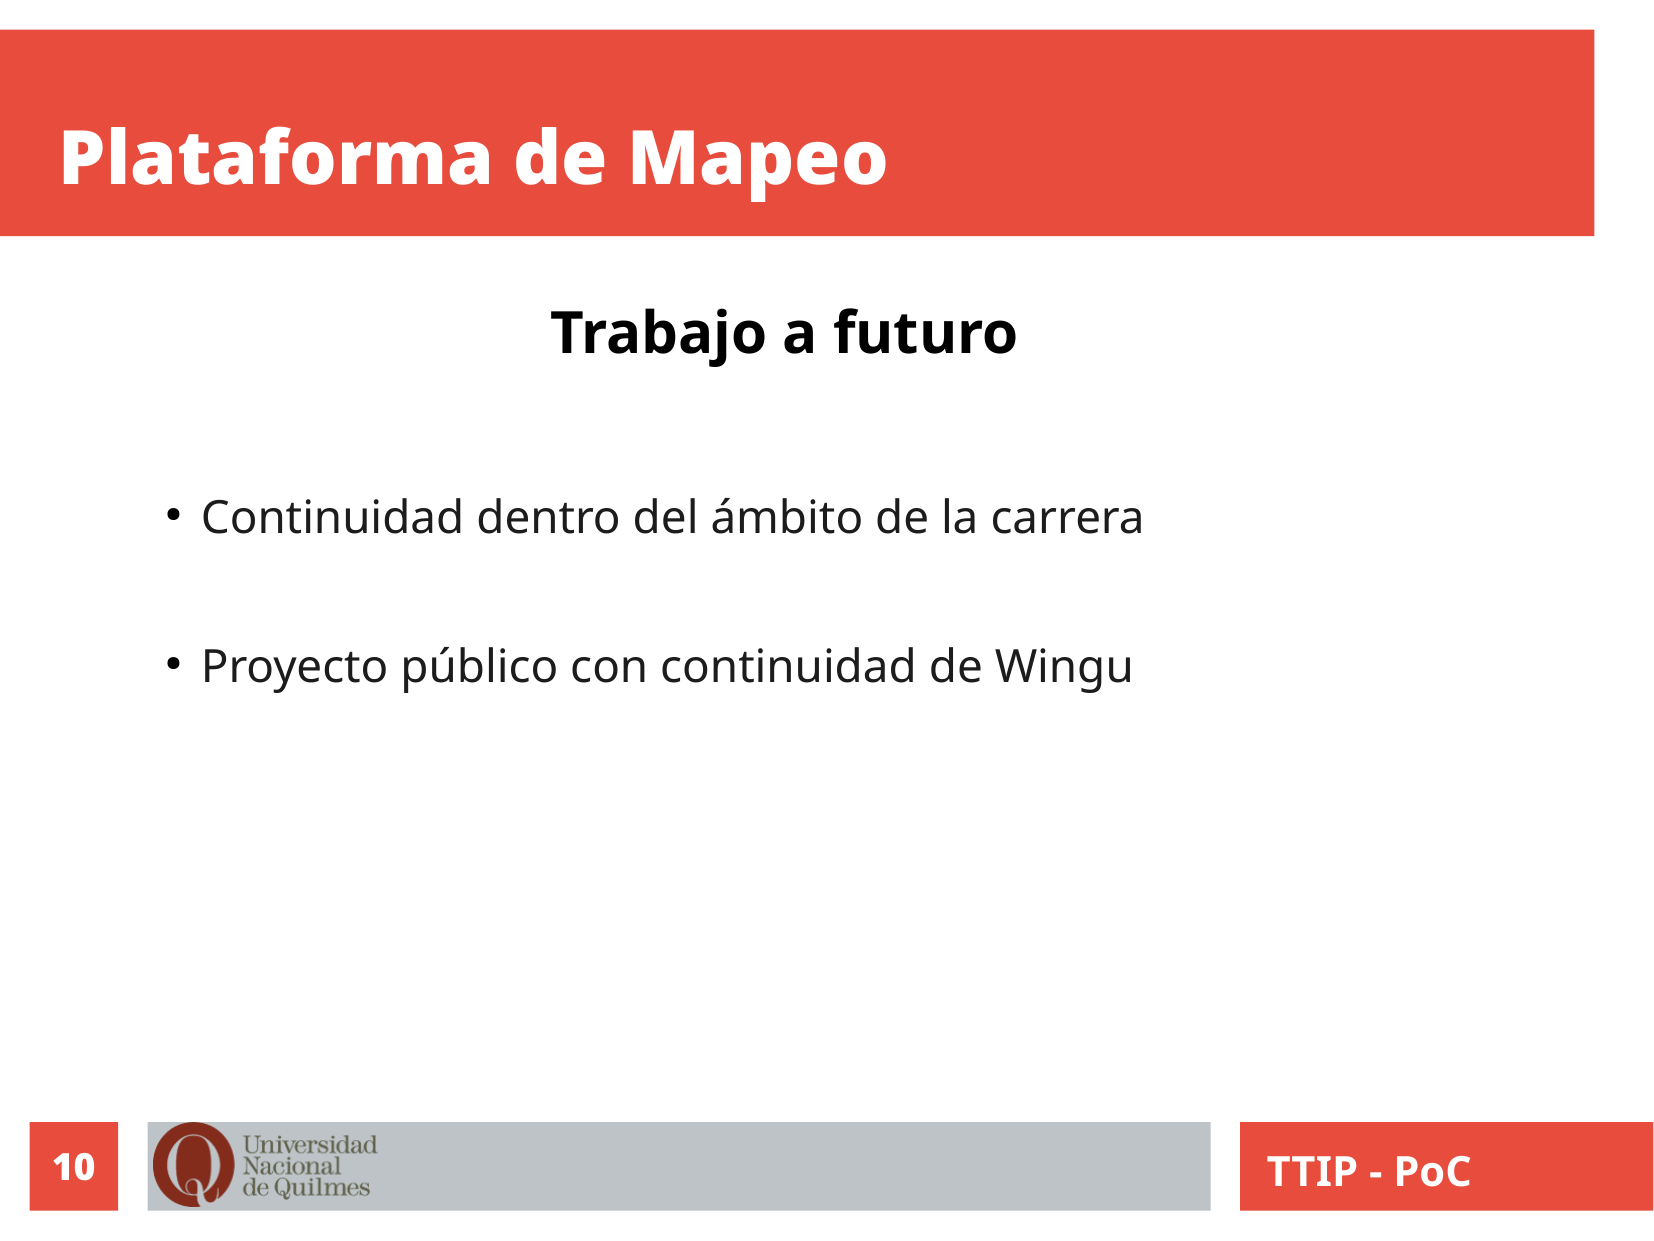

# Plataforma de Mapeo
Trabajo a futuro
Continuidad dentro del ámbito de la carrera
Proyecto público con continuidad de Wingu
10
TTIP - PoC